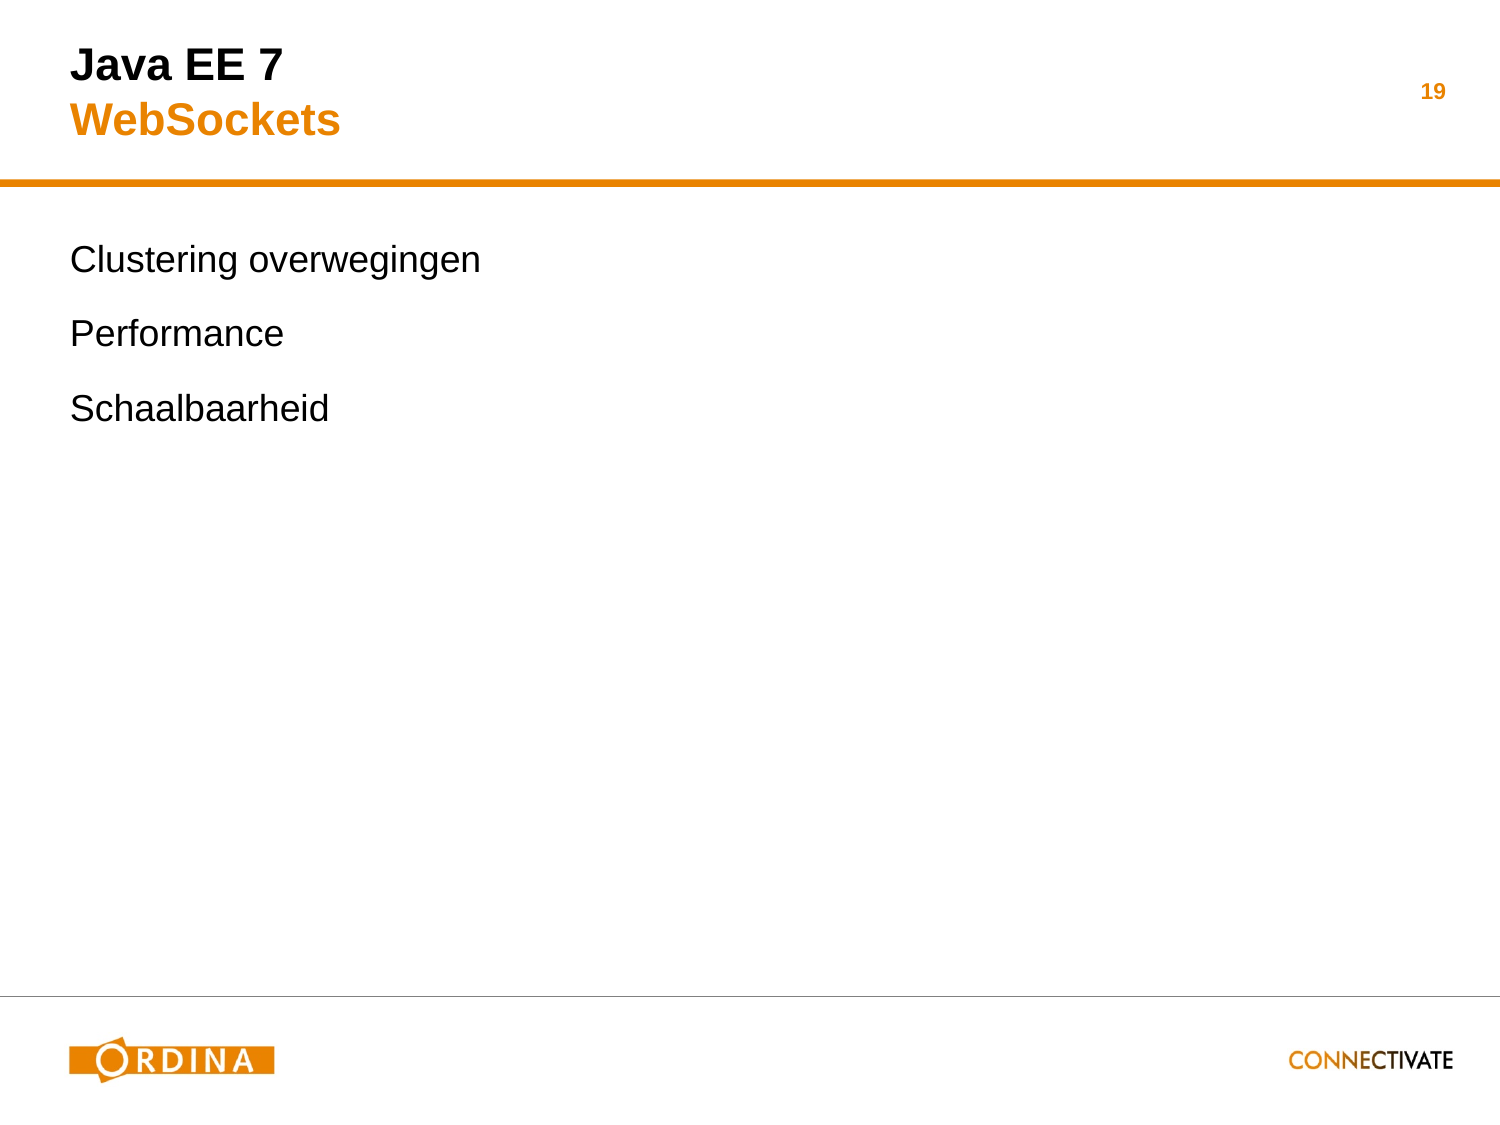

# Java EE 7 WebSockets
Clustering overwegingen
Performance
Schaalbaarheid